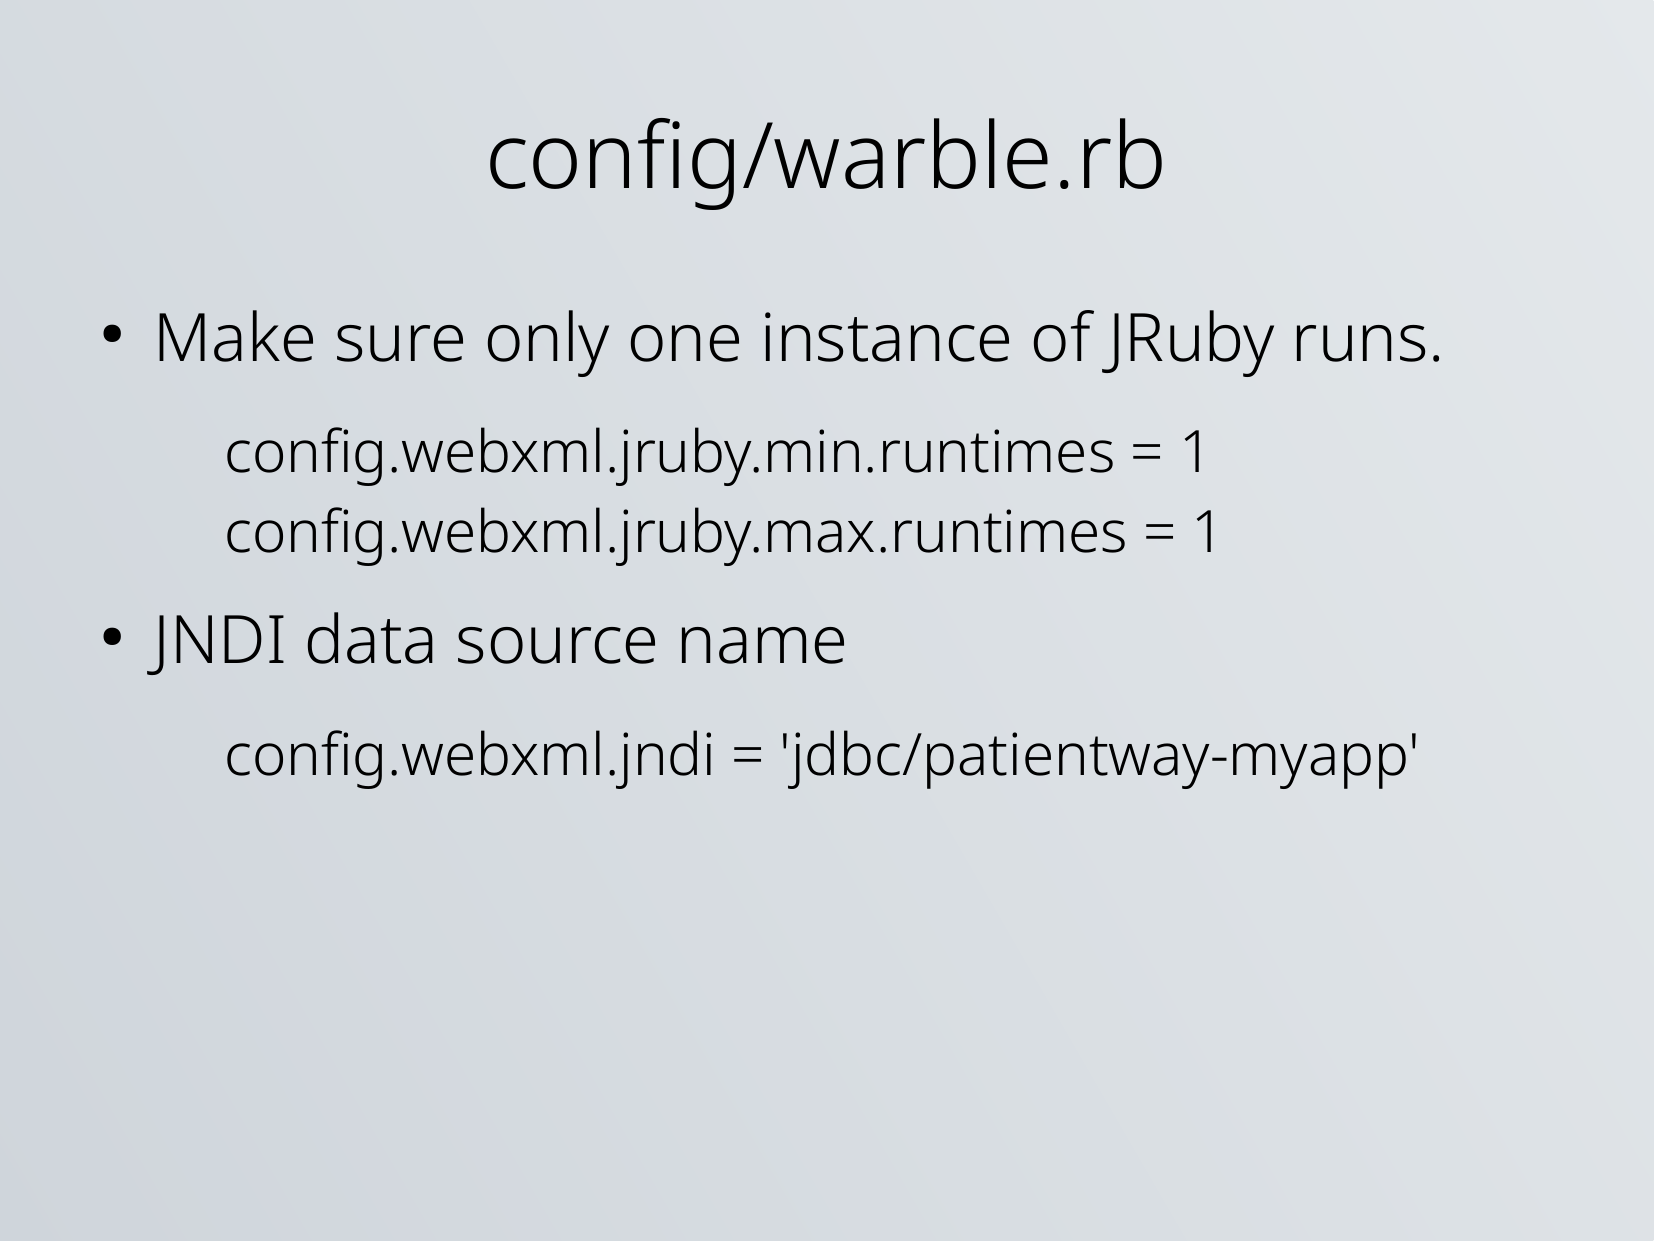

# config/warble.rb
Make sure only one instance of JRuby runs.
config.webxml.jruby.min.runtimes = 1
config.webxml.jruby.max.runtimes = 1
JNDI data source name
config.webxml.jndi = 'jdbc/patientway-myapp'